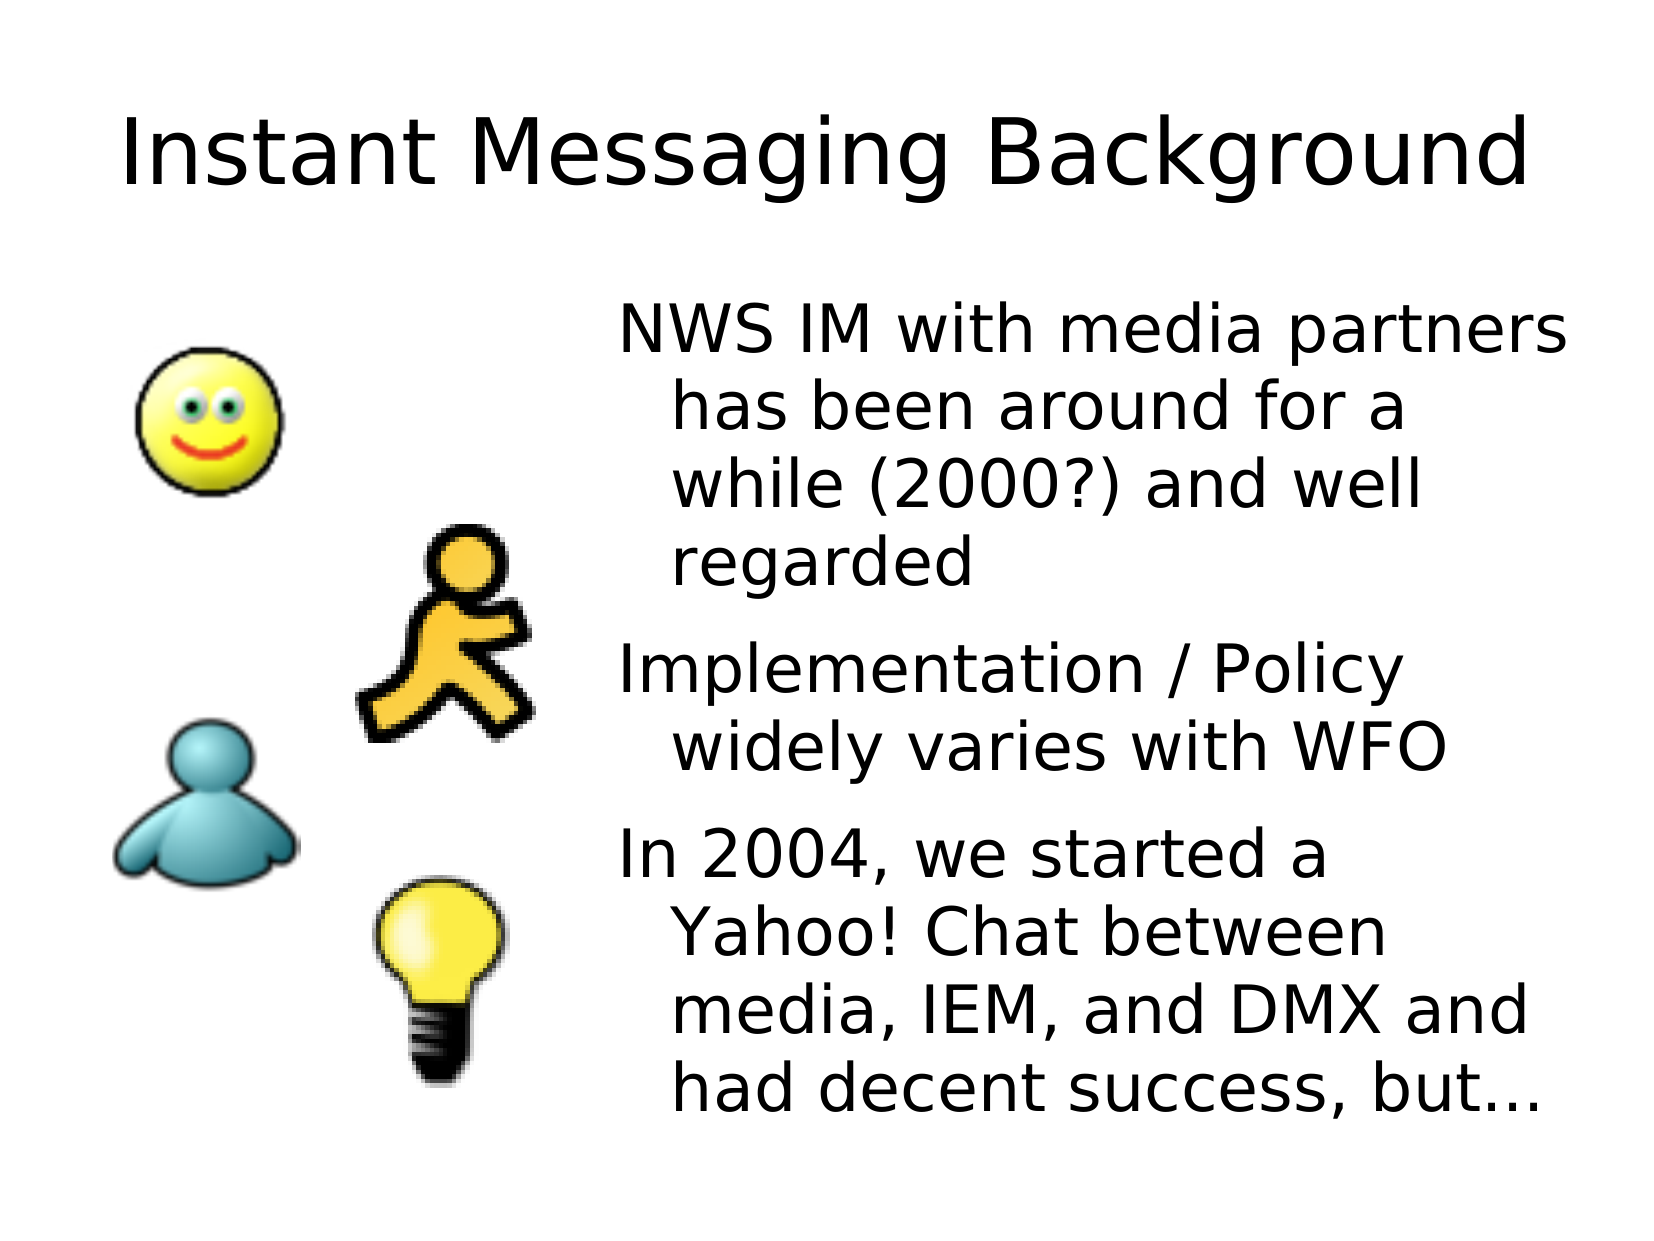

# Instant Messaging Background
NWS IM with media partners has been around for a while (2000?) and well regarded
Implementation / Policy widely varies with WFO
In 2004, we started a Yahoo! Chat between media, IEM, and DMX and had decent success, but...